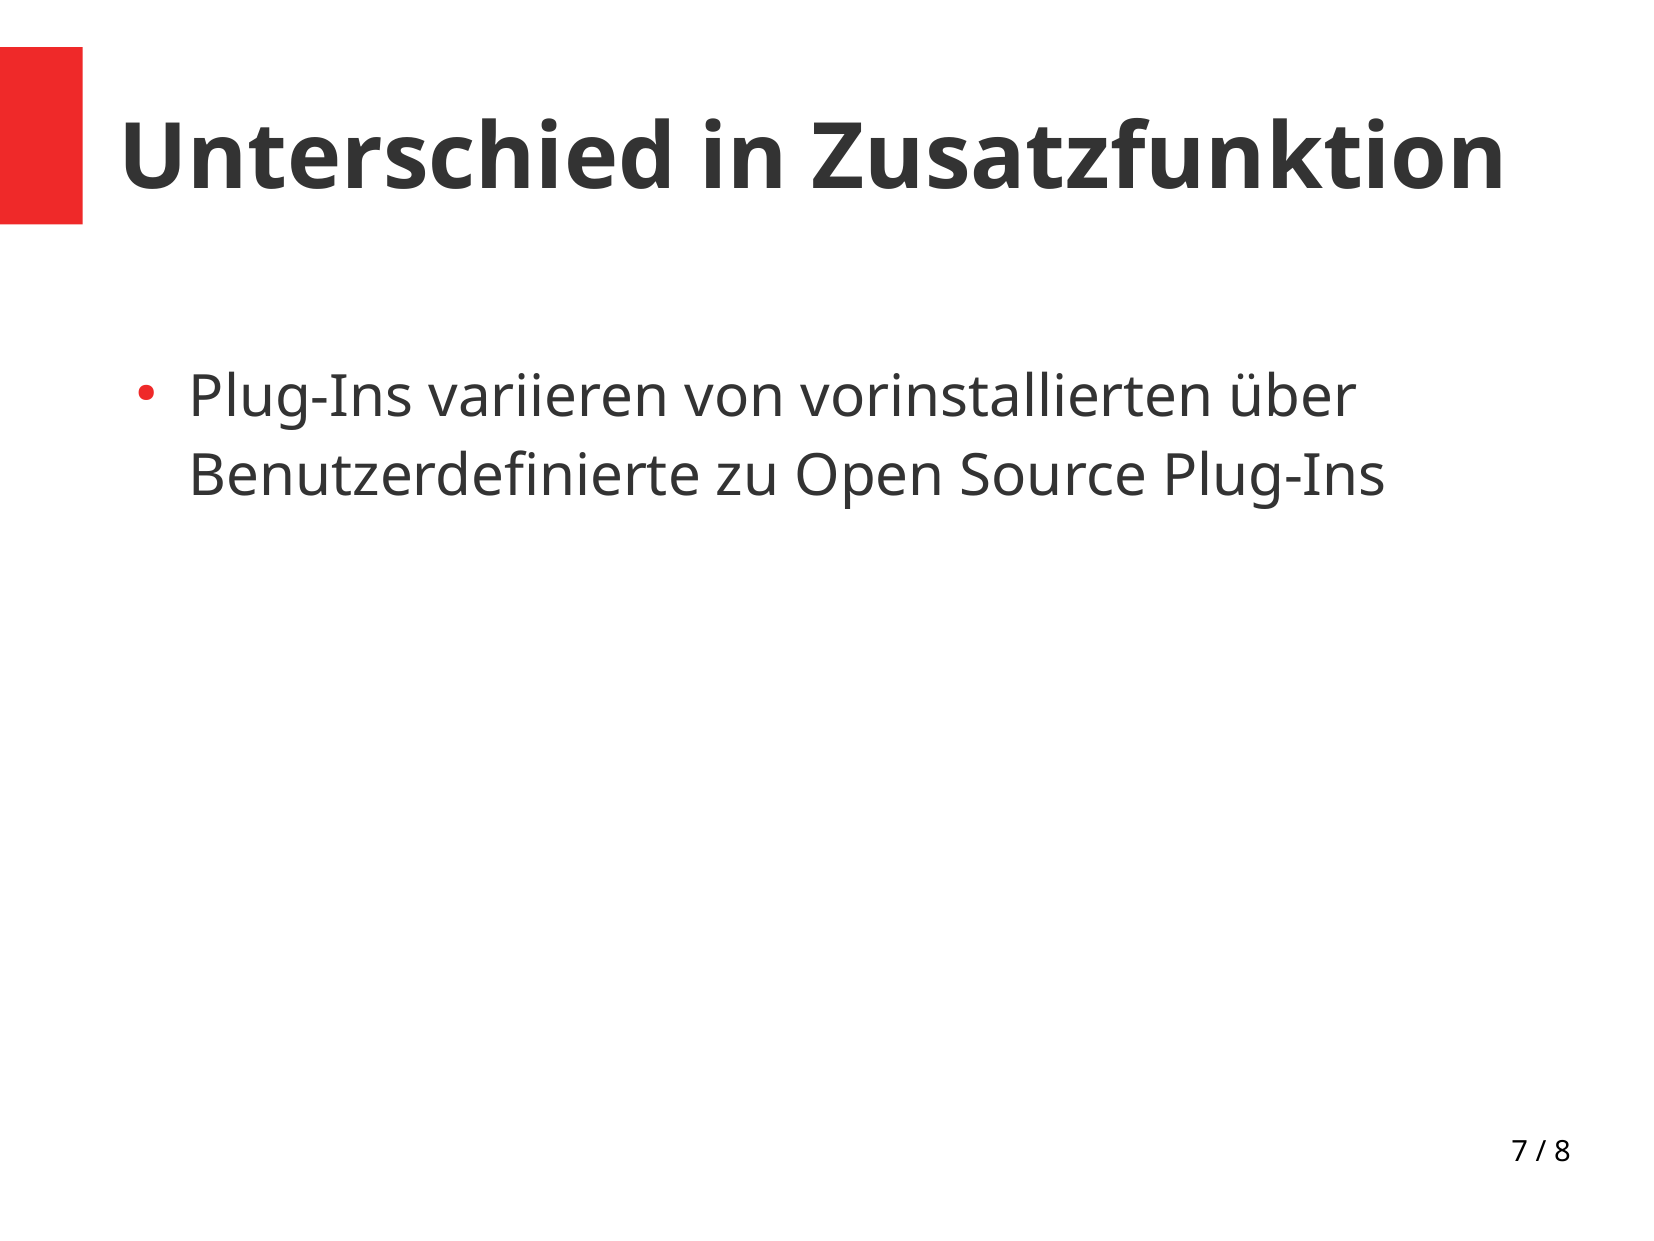

# Unterschied in Zusatzfunktion
Plug-Ins variieren von vorinstallierten über Benutzerdefinierte zu Open Source Plug-Ins
7